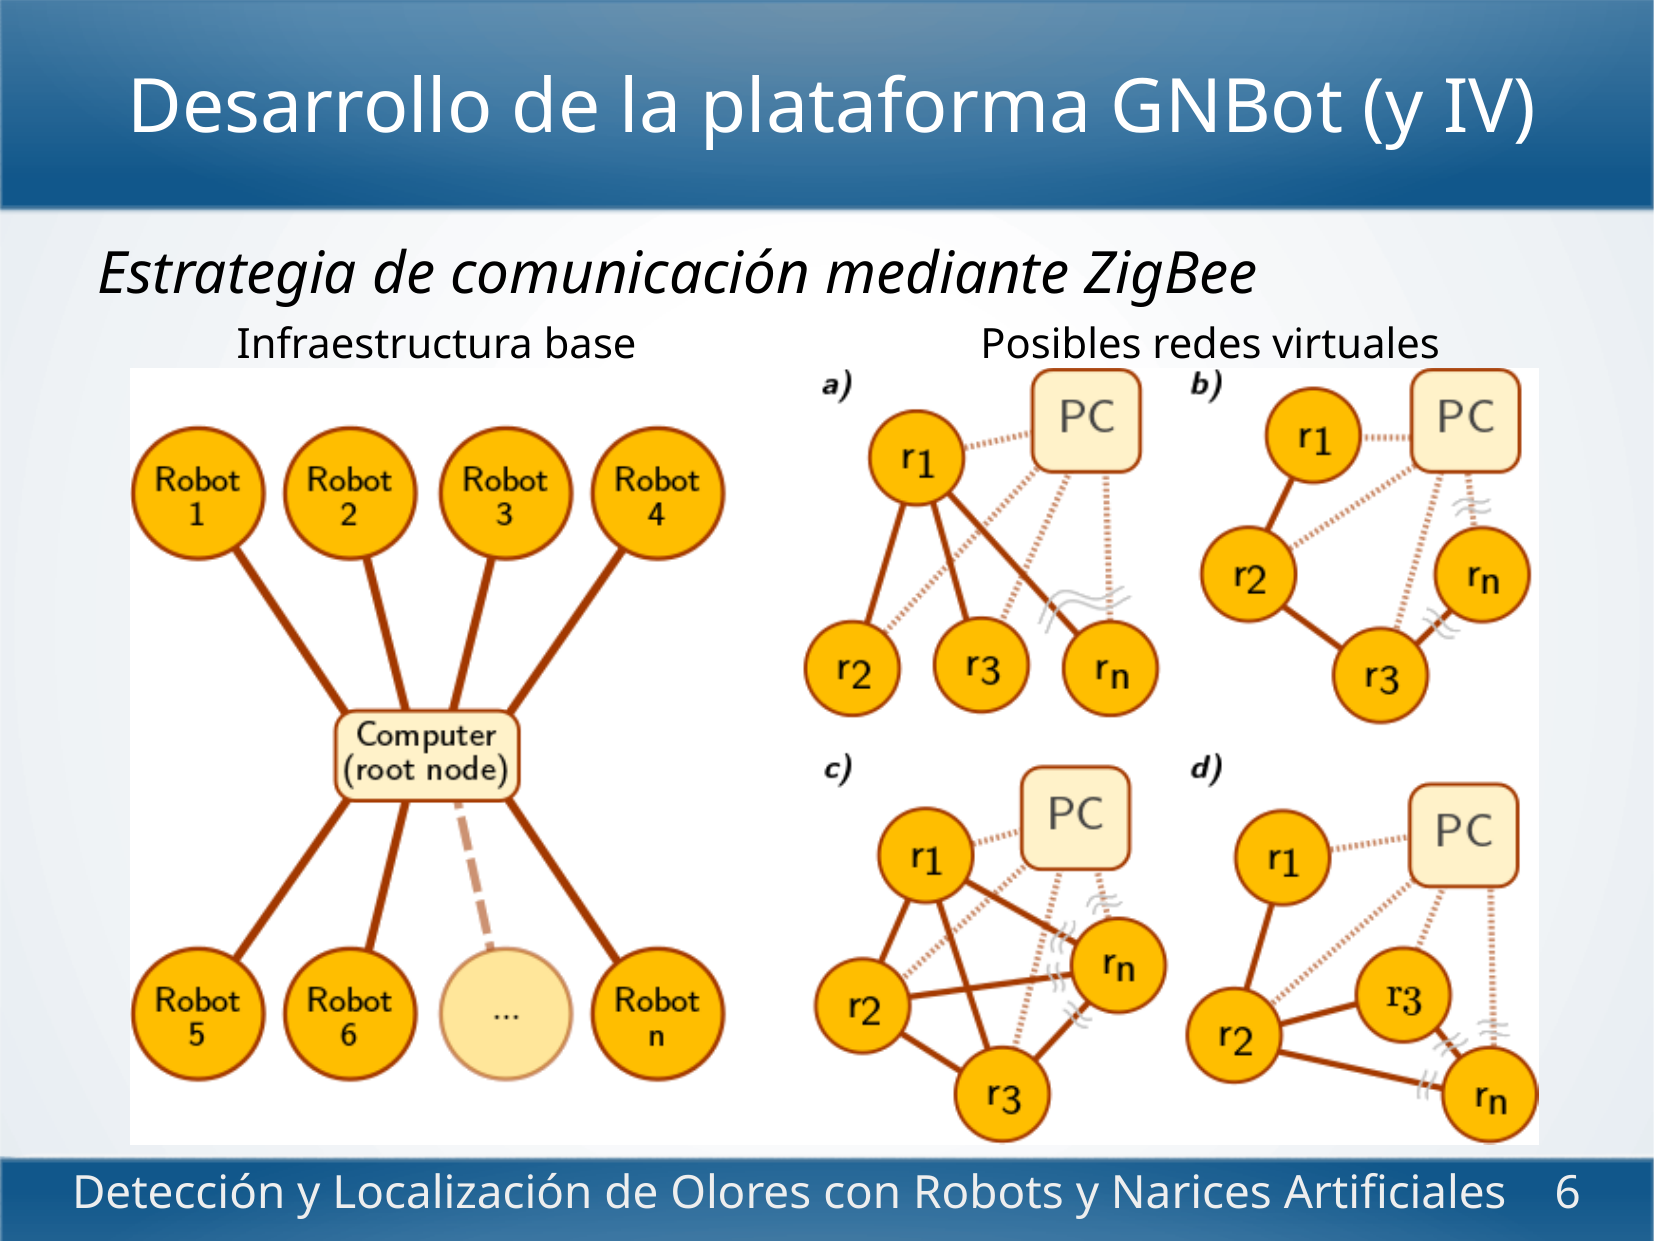

# Desarrollo de la plataforma GNBot (y IV)
Estrategia de comunicación mediante ZigBee
Posibles redes virtuales
Infraestructura base
Detección y Localización de Olores con Robots y Narices Artificiales 6